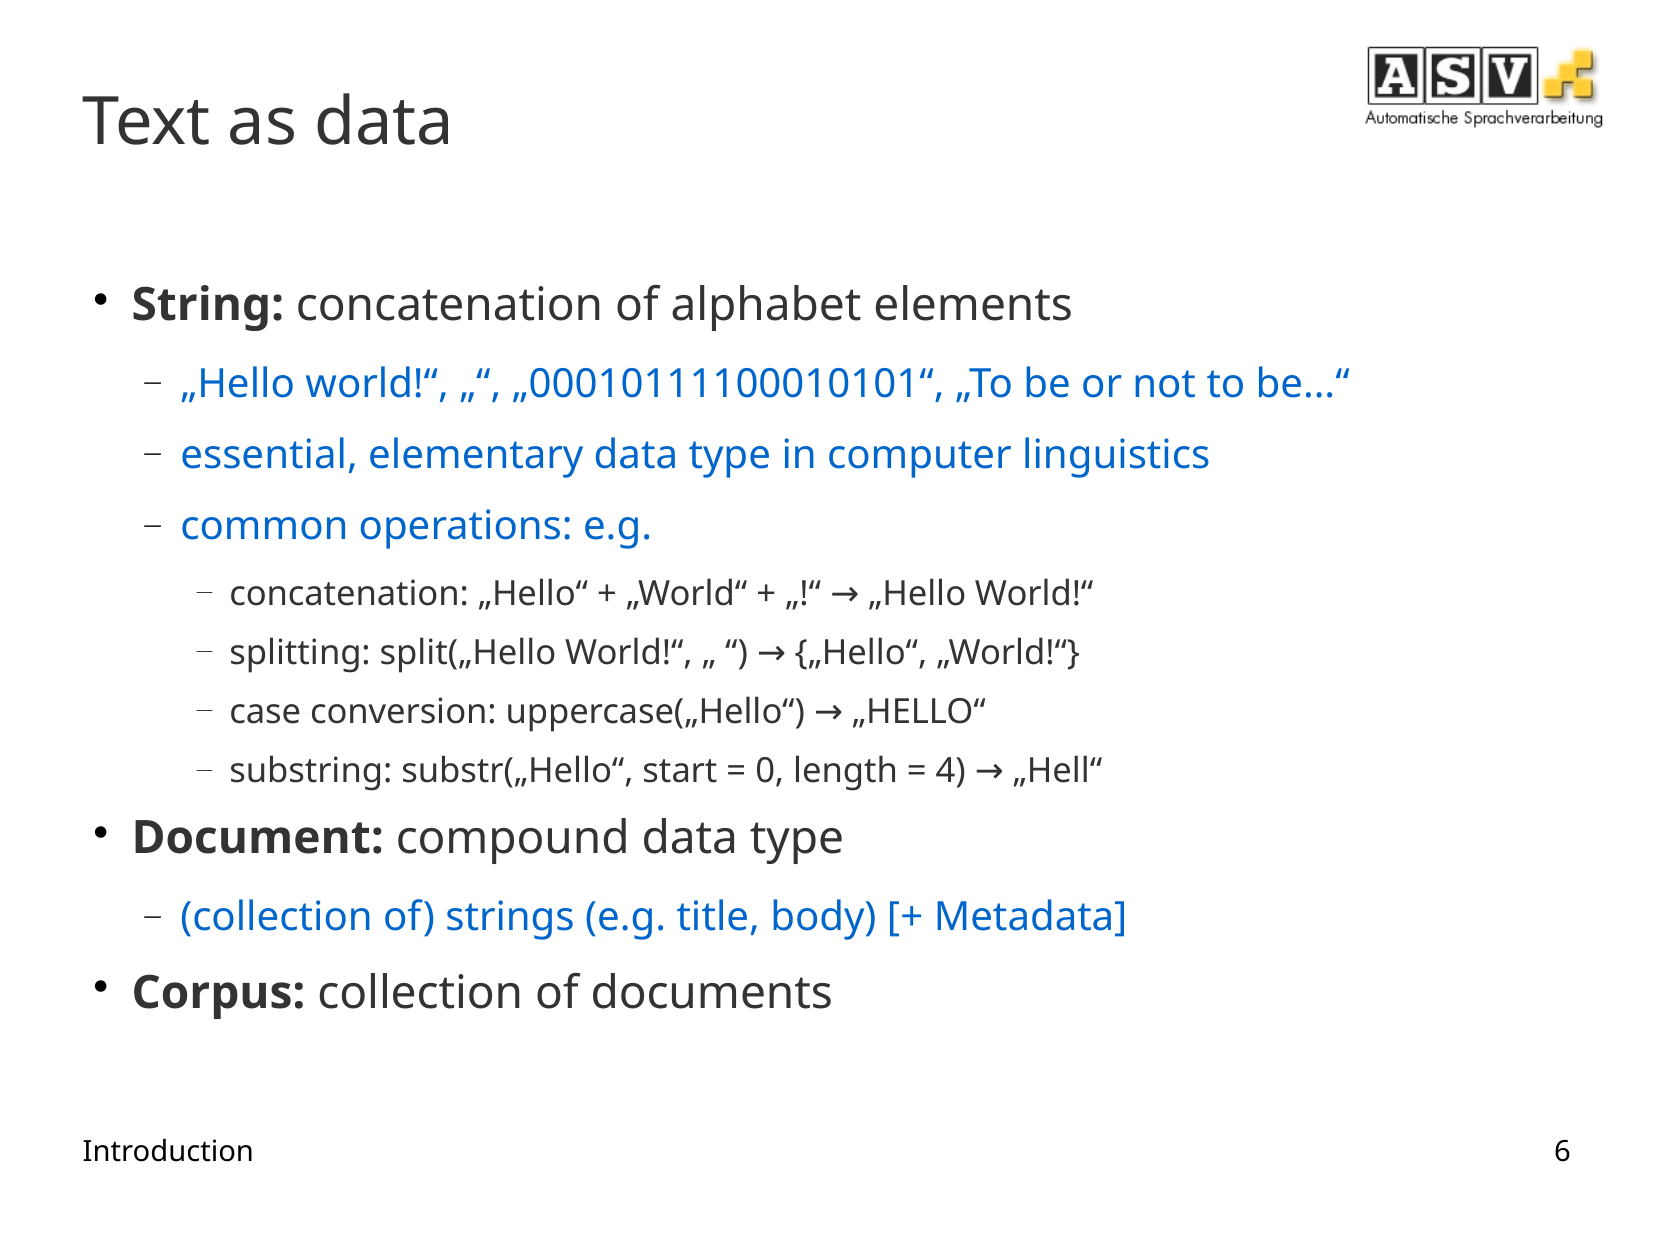

# Text as data
String: concatenation of alphabet elements
„Hello world!“, „“, „00010111100010101“, „To be or not to be...“
essential, elementary data type in computer linguistics
common operations: e.g.
concatenation: „Hello“ + „World“ + „!“ → „Hello World!“
splitting: split(„Hello World!“, „ “) → {„Hello“, „World!“}
case conversion: uppercase(„Hello“) → „HELLO“
substring: substr(„Hello“, start = 0, length = 4) → „Hell“
Document: compound data type
(collection of) strings (e.g. title, body) [+ Metadata]
Corpus: collection of documents
Introduction
6